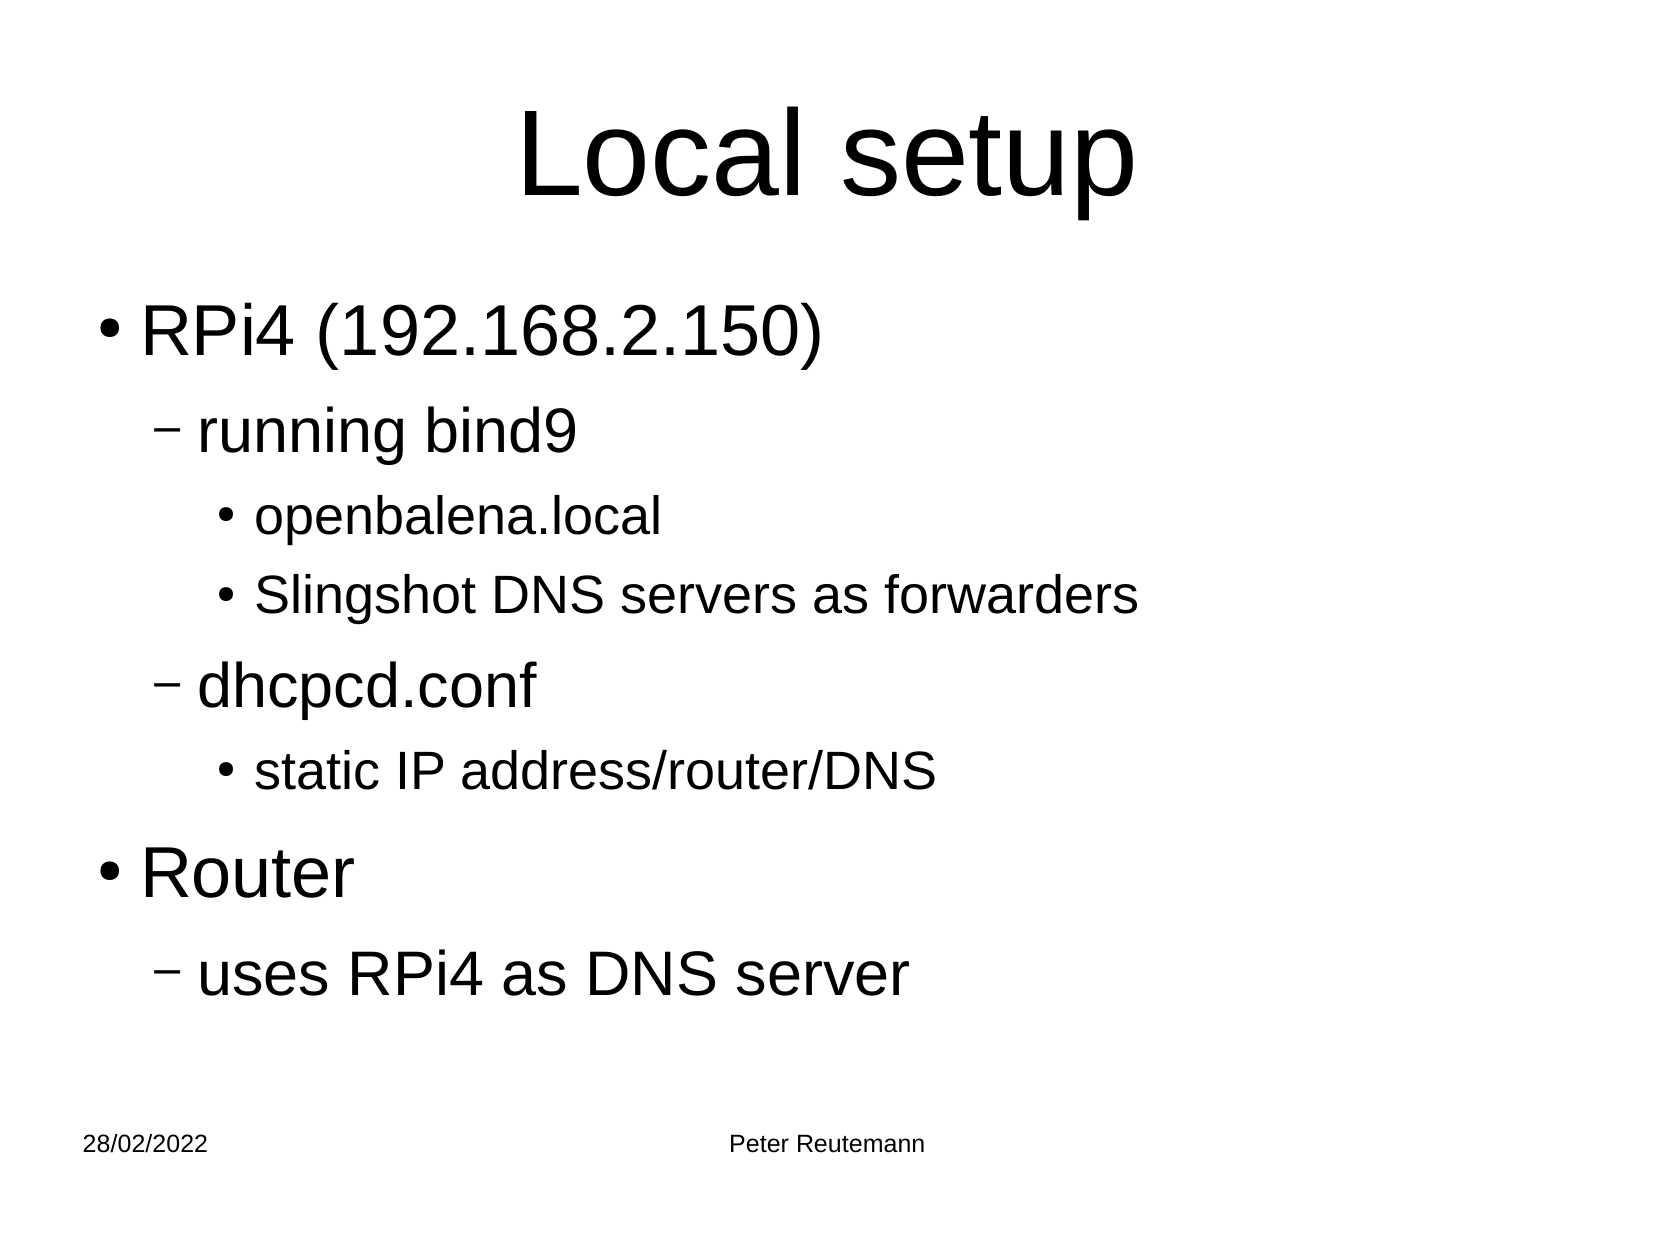

# Local setup
RPi4 (192.168.2.150)
running bind9
openbalena.local
Slingshot DNS servers as forwarders
dhcpcd.conf
static IP address/router/DNS
Router
uses RPi4 as DNS server
28/02/2022
Peter Reutemann